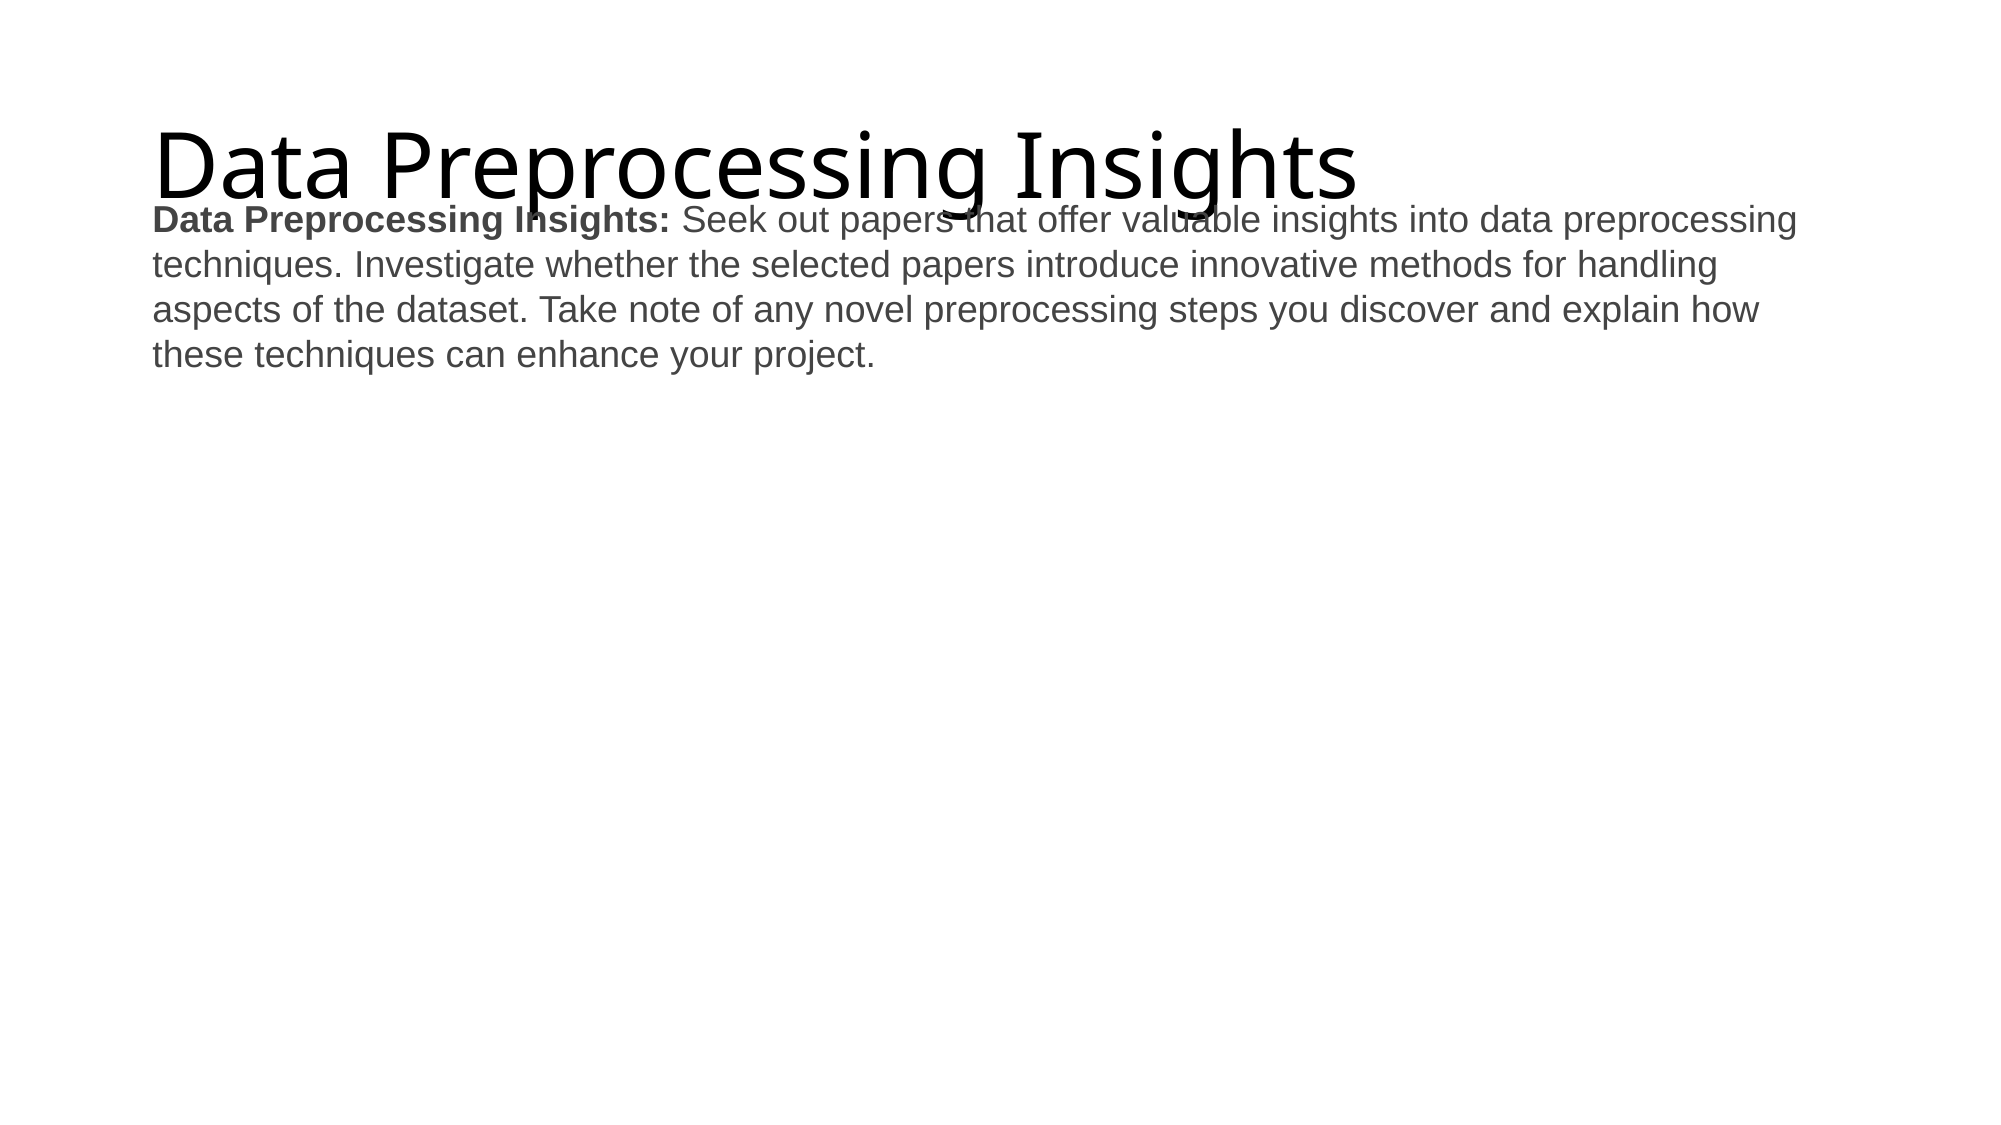

# Data Preprocessing Insights
Data Preprocessing Insights: Seek out papers that offer valuable insights into data preprocessing techniques. Investigate whether the selected papers introduce innovative methods for handling aspects of the dataset. Take note of any novel preprocessing steps you discover and explain how these techniques can enhance your project.